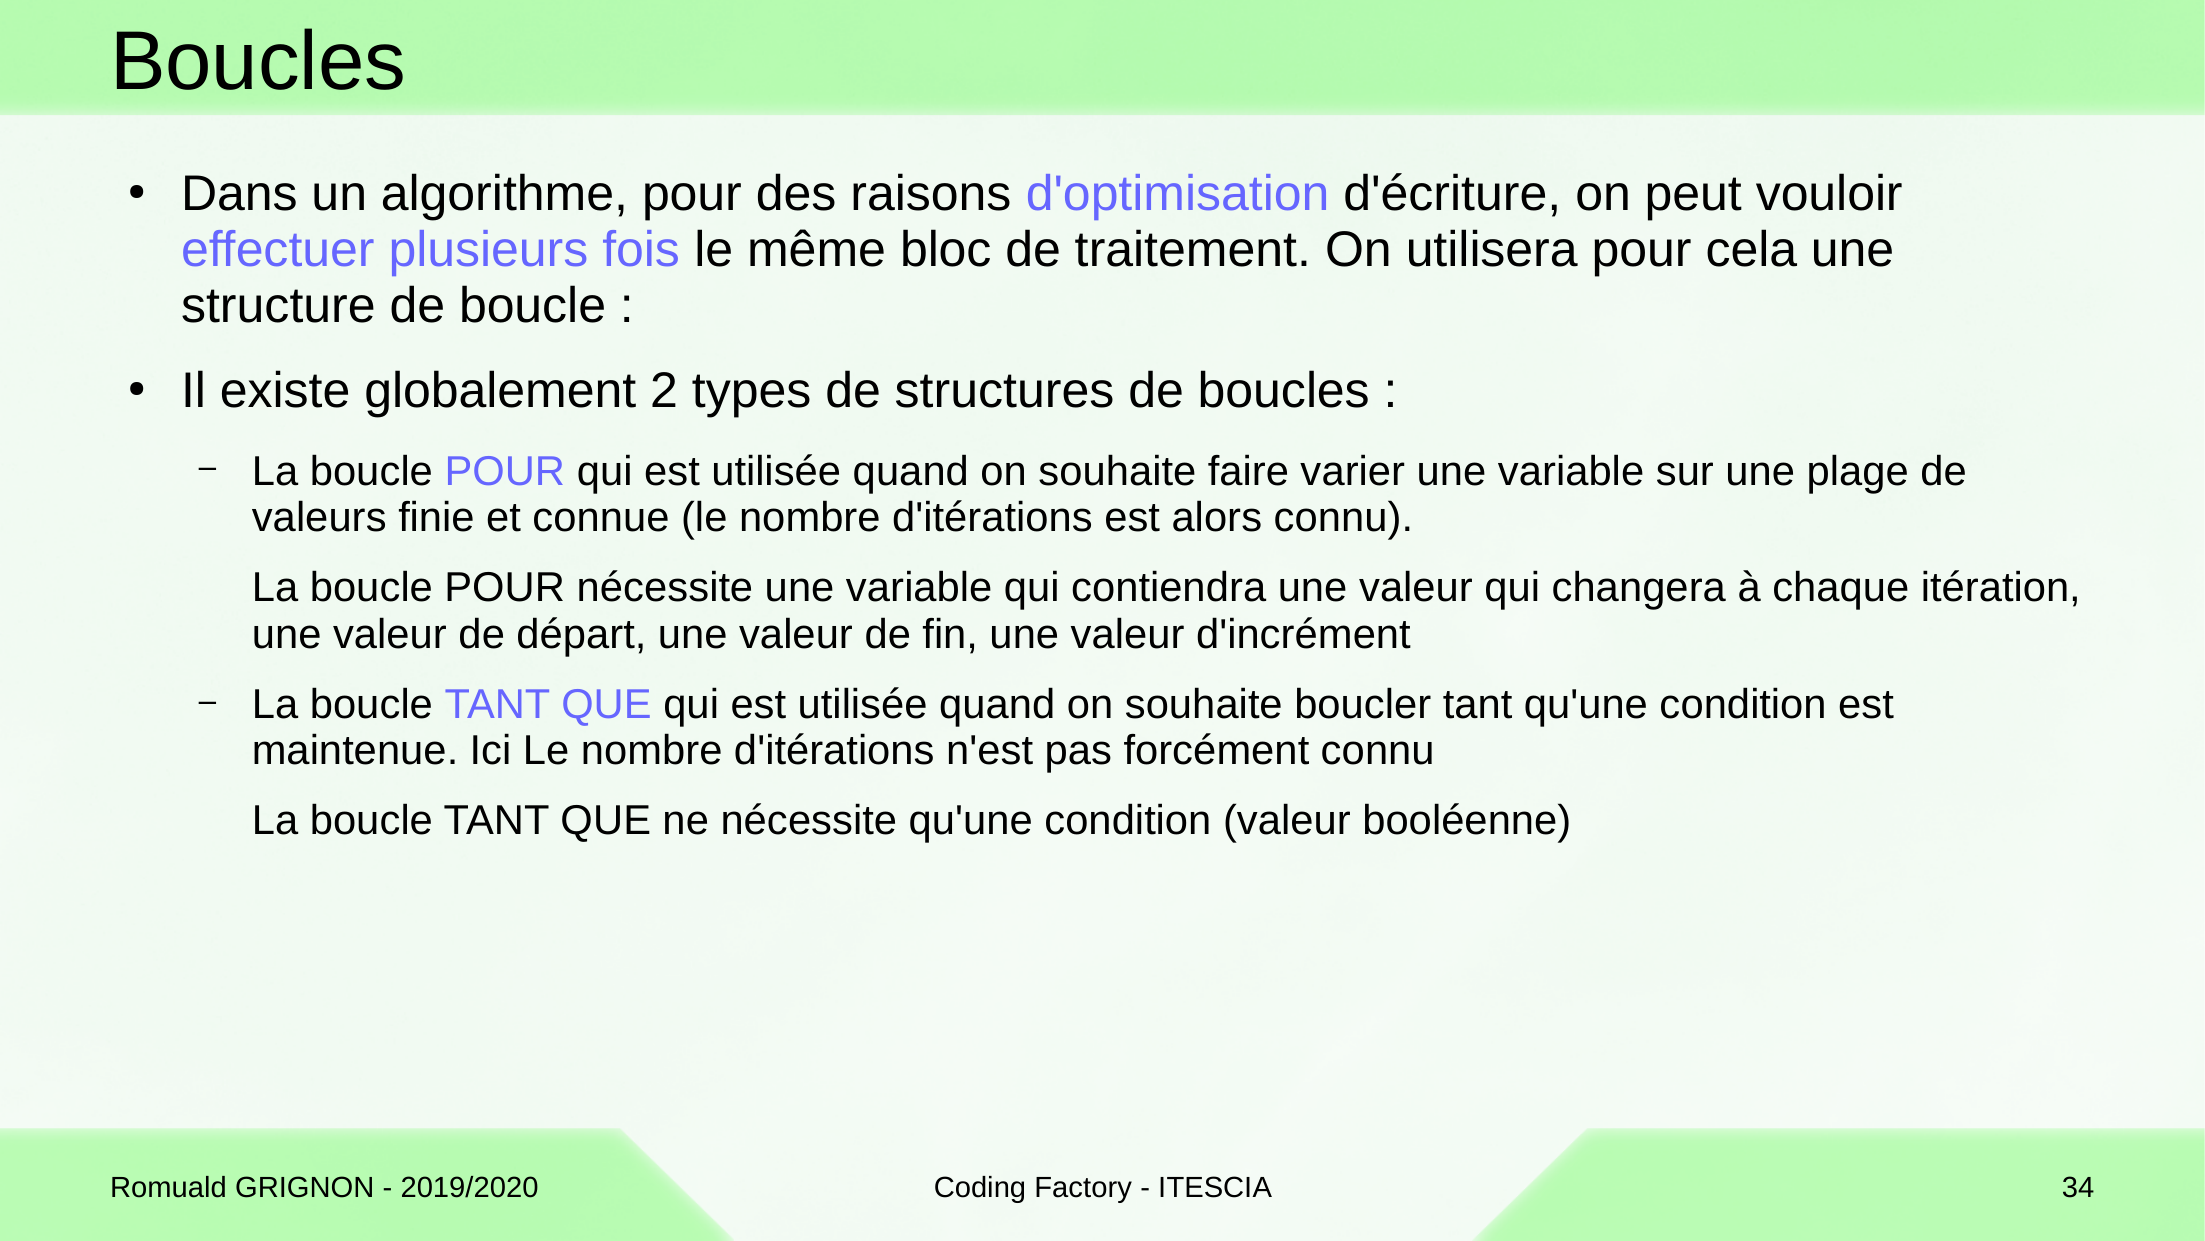

# Boucles
Dans un algorithme, pour des raisons d'optimisation d'écriture, on peut vouloir effectuer plusieurs fois le même bloc de traitement. On utilisera pour cela une structure de boucle :
Il existe globalement 2 types de structures de boucles :
La boucle POUR qui est utilisée quand on souhaite faire varier une variable sur une plage de valeurs finie et connue (le nombre d'itérations est alors connu).
La boucle POUR nécessite une variable qui contiendra une valeur qui changera à chaque itération, une valeur de départ, une valeur de fin, une valeur d'incrément
La boucle TANT QUE qui est utilisée quand on souhaite boucler tant qu'une condition est maintenue. Ici Le nombre d'itérations n'est pas forcément connu
La boucle TANT QUE ne nécessite qu'une condition (valeur booléenne)
Romuald GRIGNON - 2019/2020
Coding Factory - ITESCIA
34